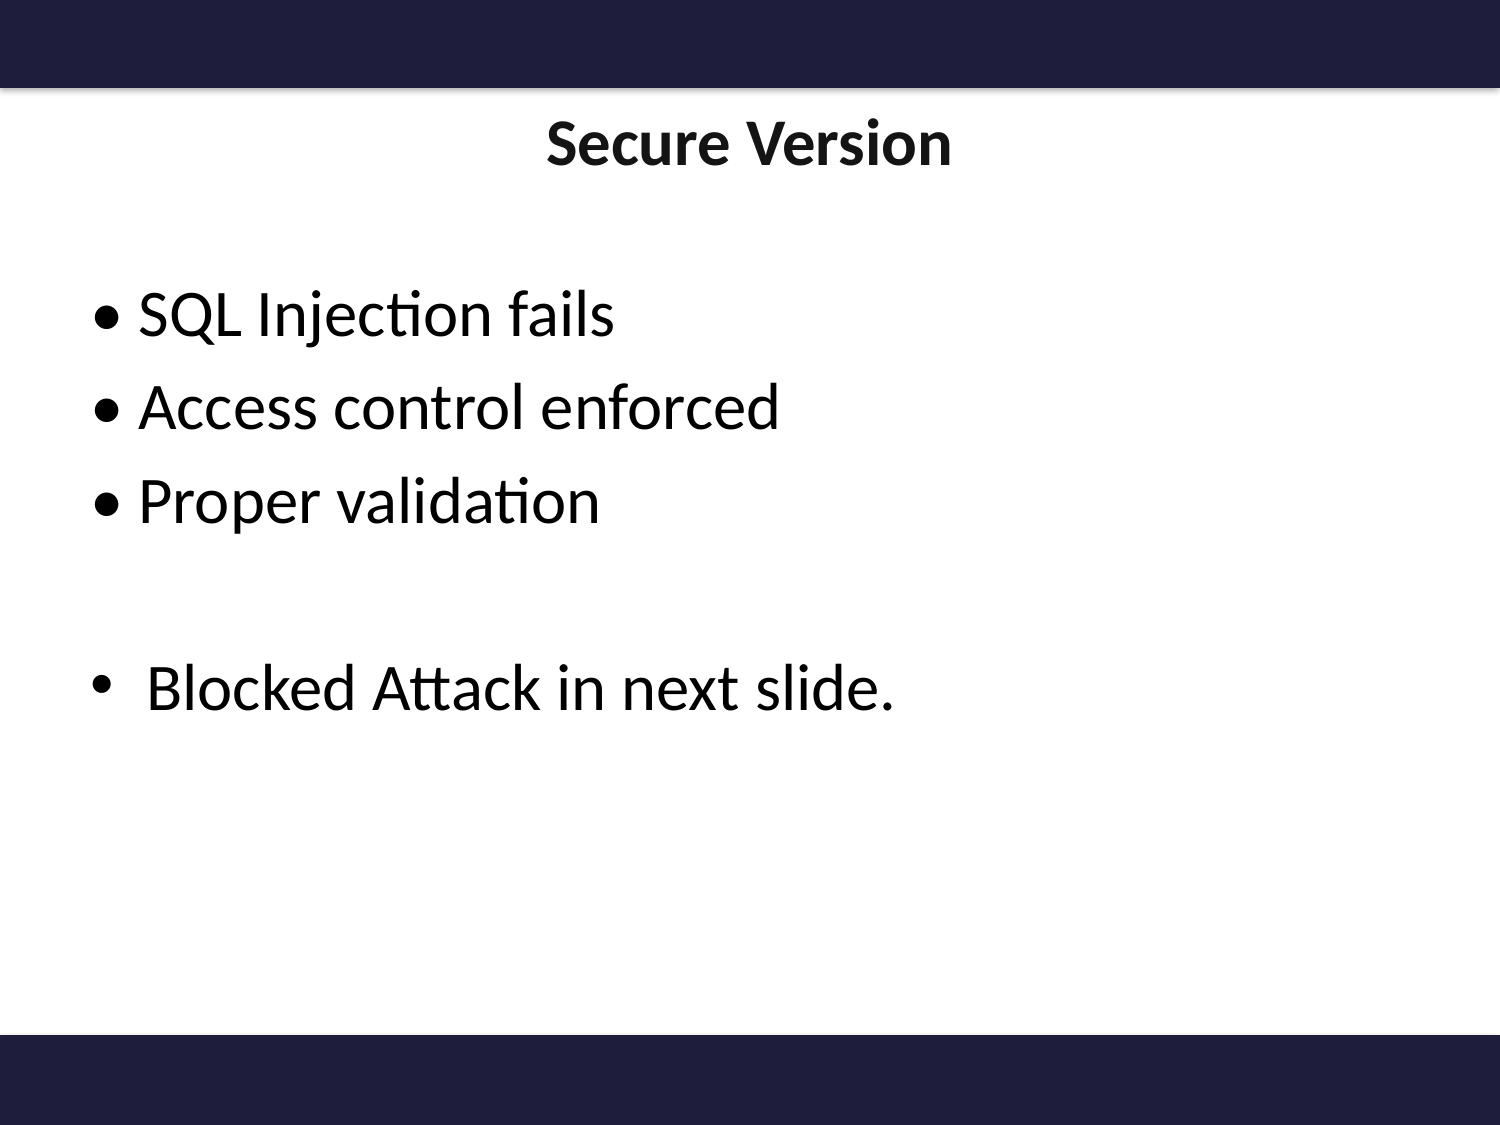

# Secure Version
• SQL Injection fails
• Access control enforced
• Proper validation
Blocked Attack in next slide.